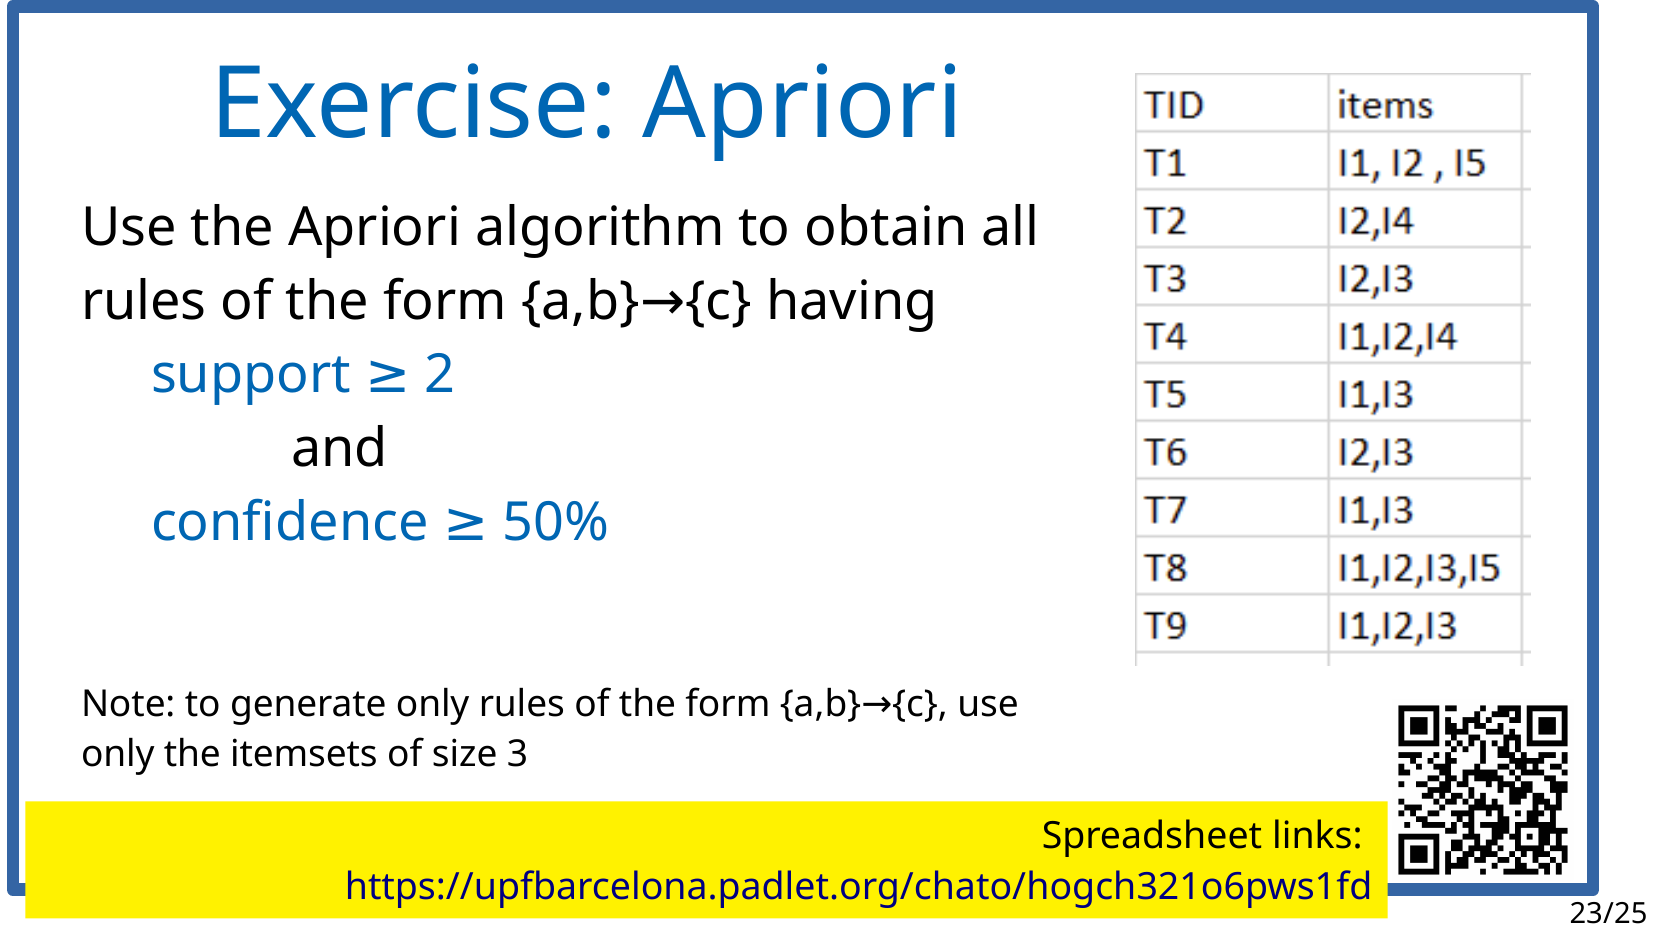

# Exercise: Apriori
Use the Apriori algorithm to obtain all rules of the form {a,b}→{c} having
 support ≥ 2
 and
 confidence ≥ 50%
Note: to generate only rules of the form {a,b}→{c}, use only the itemsets of size 3
Spreadsheet links: https://upfbarcelona.padlet.org/chato/hogch321o6pws1fd
23